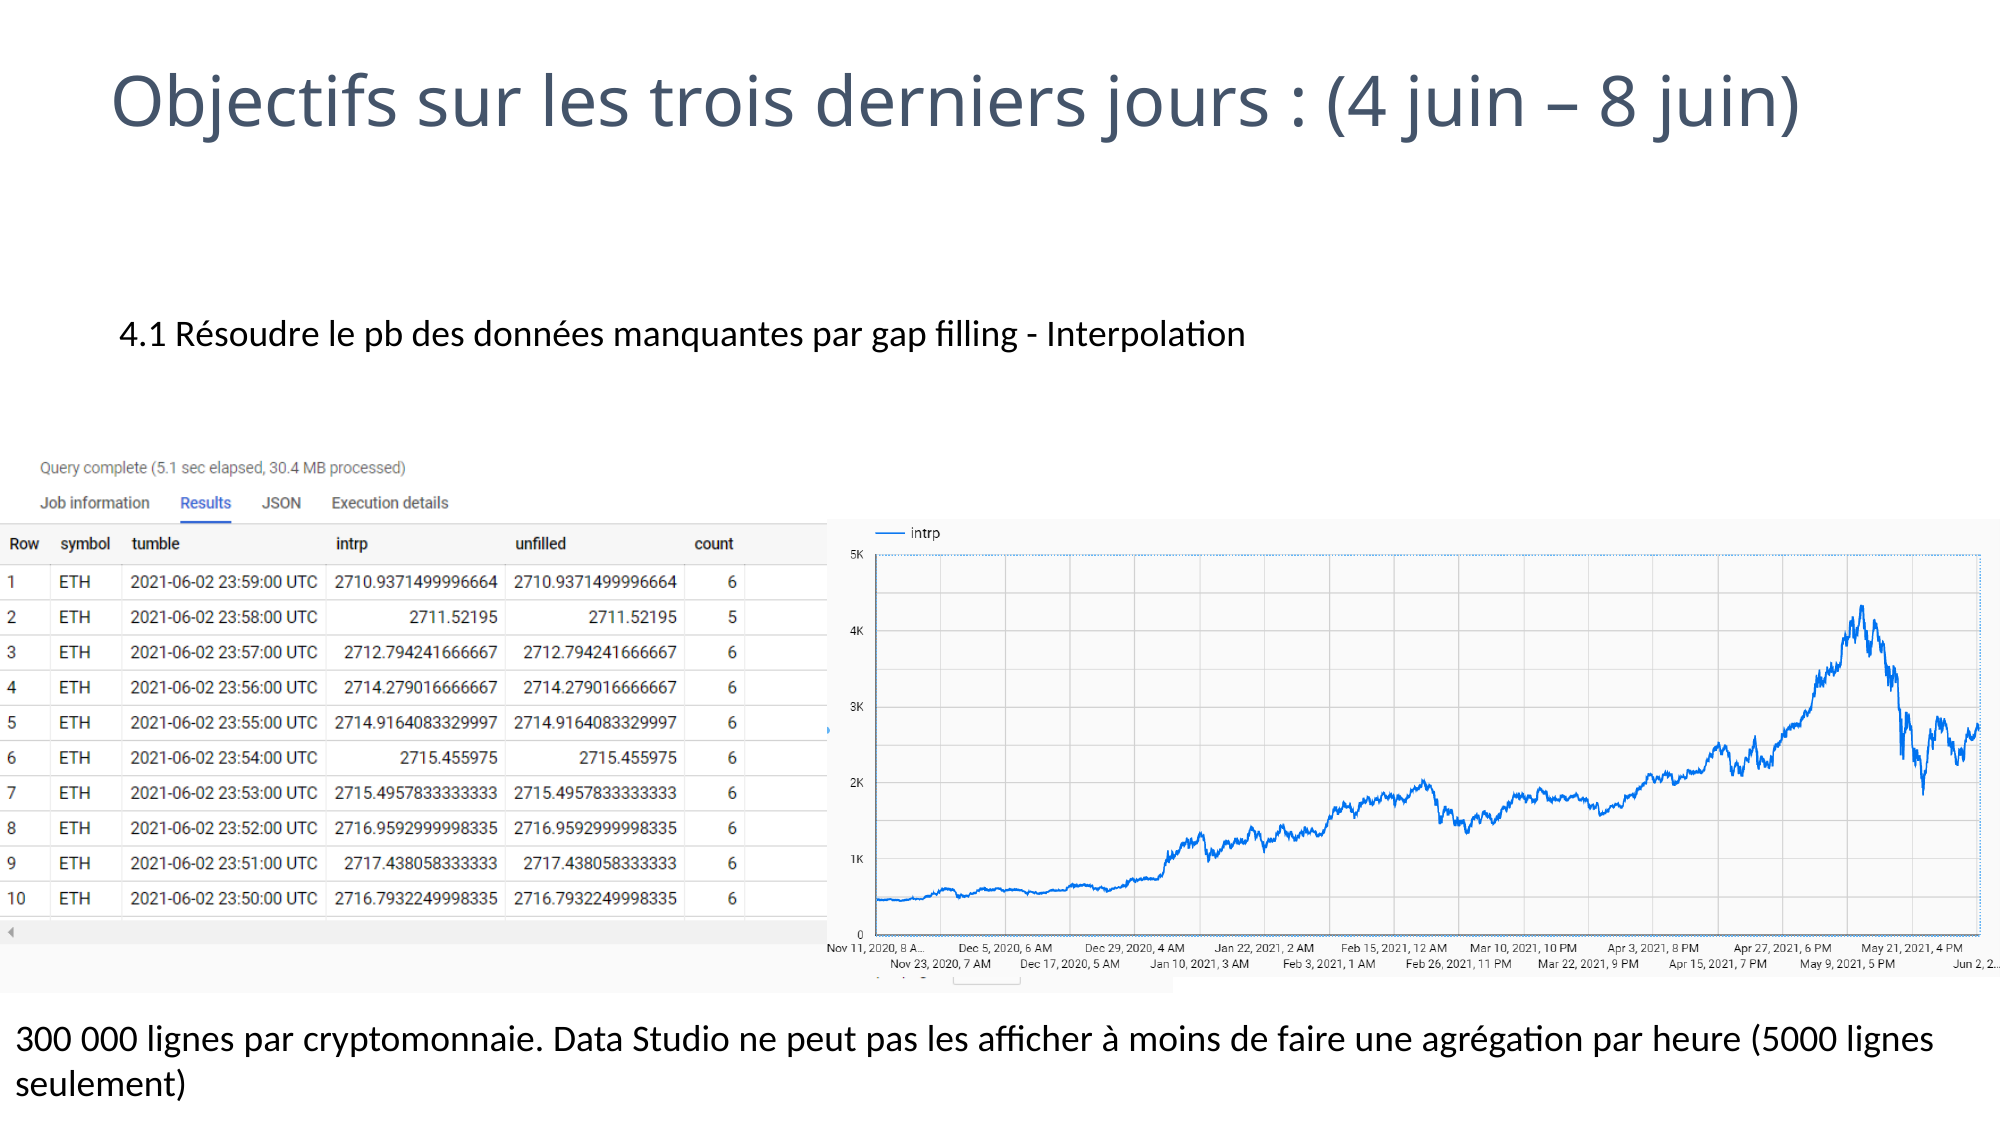

# Objectifs sur les trois derniers jours : (4 juin – 8 juin)
4.1 Résoudre le pb des données manquantes par gap filling - Interpolation
300 000 lignes par cryptomonnaie. Data Studio ne peut pas les afficher à moins de faire une agrégation par heure (5000 lignes seulement)